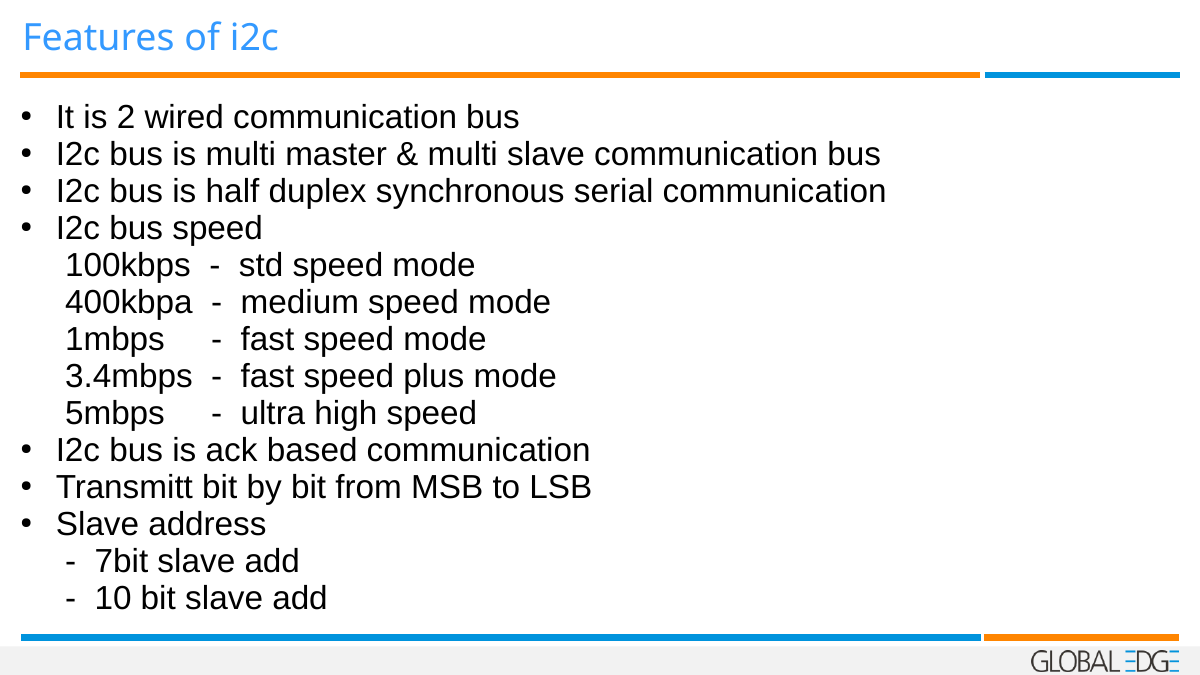

# Features of i2c
It is 2 wired communication bus
I2c bus is multi master & multi slave communication bus
I2c bus is half duplex synchronous serial communication
I2c bus speed
 100kbps - std speed mode
 400kbpa - medium speed mode
 1mbps - fast speed mode
 3.4mbps - fast speed plus mode
 5mbps - ultra high speed
I2c bus is ack based communication
Transmitt bit by bit from MSB to LSB
Slave address
 - 7bit slave add
 - 10 bit slave add